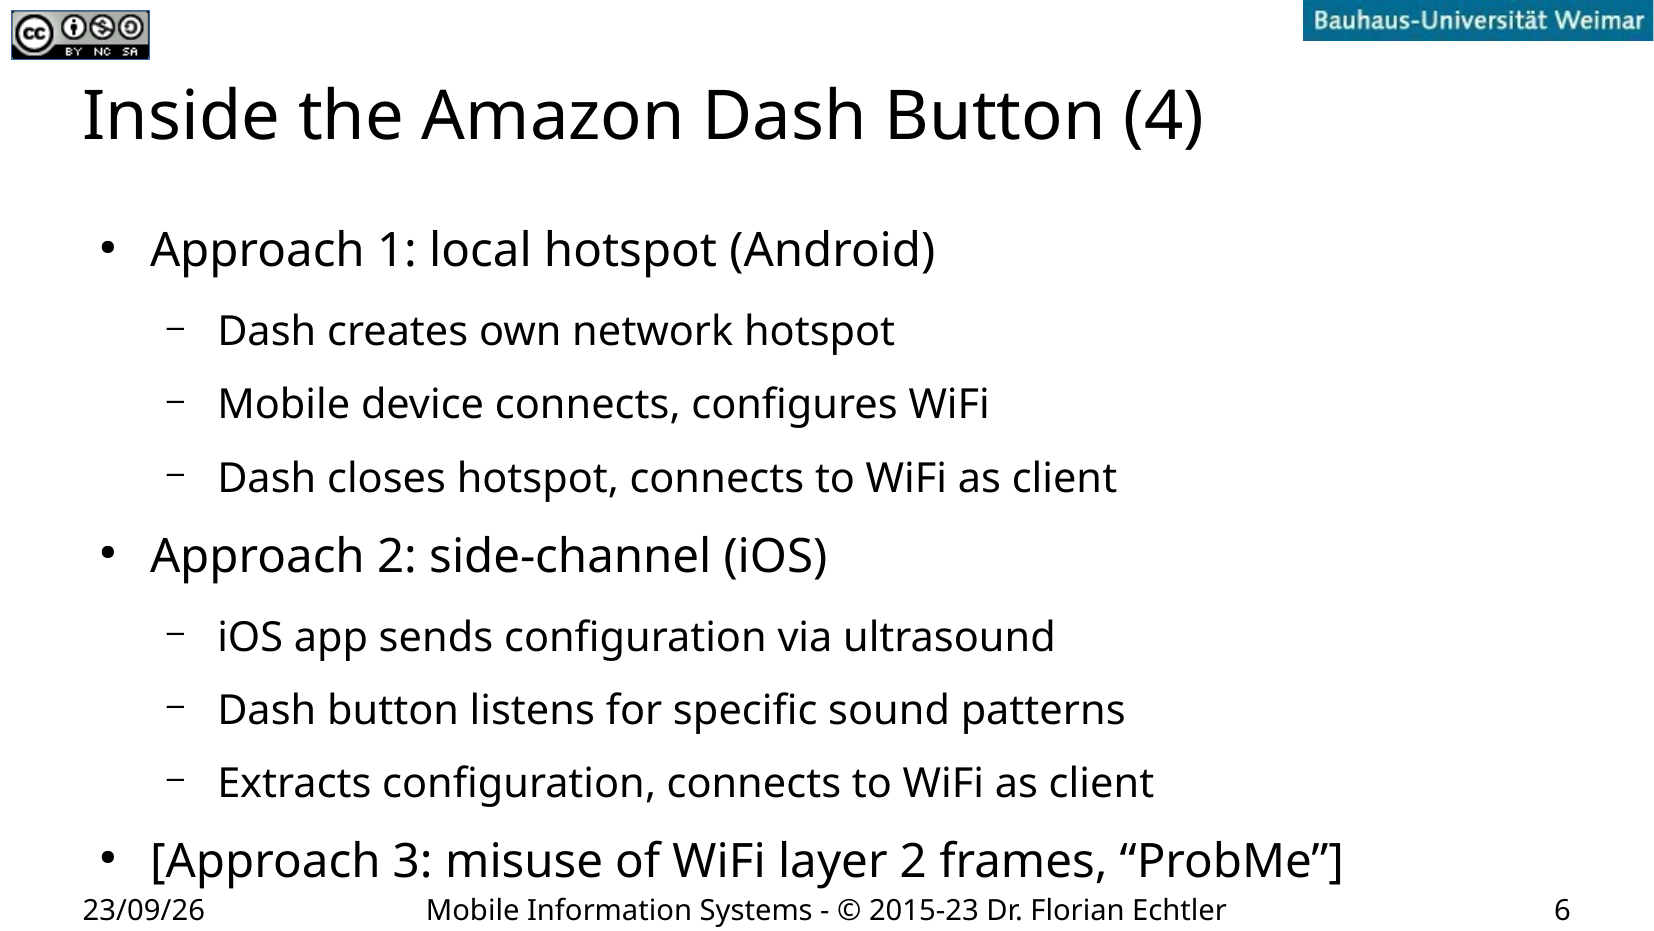

# Inside the Amazon Dash Button (4)
Approach 1: local hotspot (Android)
Dash creates own network hotspot
Mobile device connects, configures WiFi
Dash closes hotspot, connects to WiFi as client
Approach 2: side-channel (iOS)
iOS app sends configuration via ultrasound
Dash button listens for specific sound patterns
Extracts configuration, connects to WiFi as client
[Approach 3: misuse of WiFi layer 2 frames, “ProbMe”]
Mobile Information Systems - © 2015-23 Dr. Florian Echtler
6